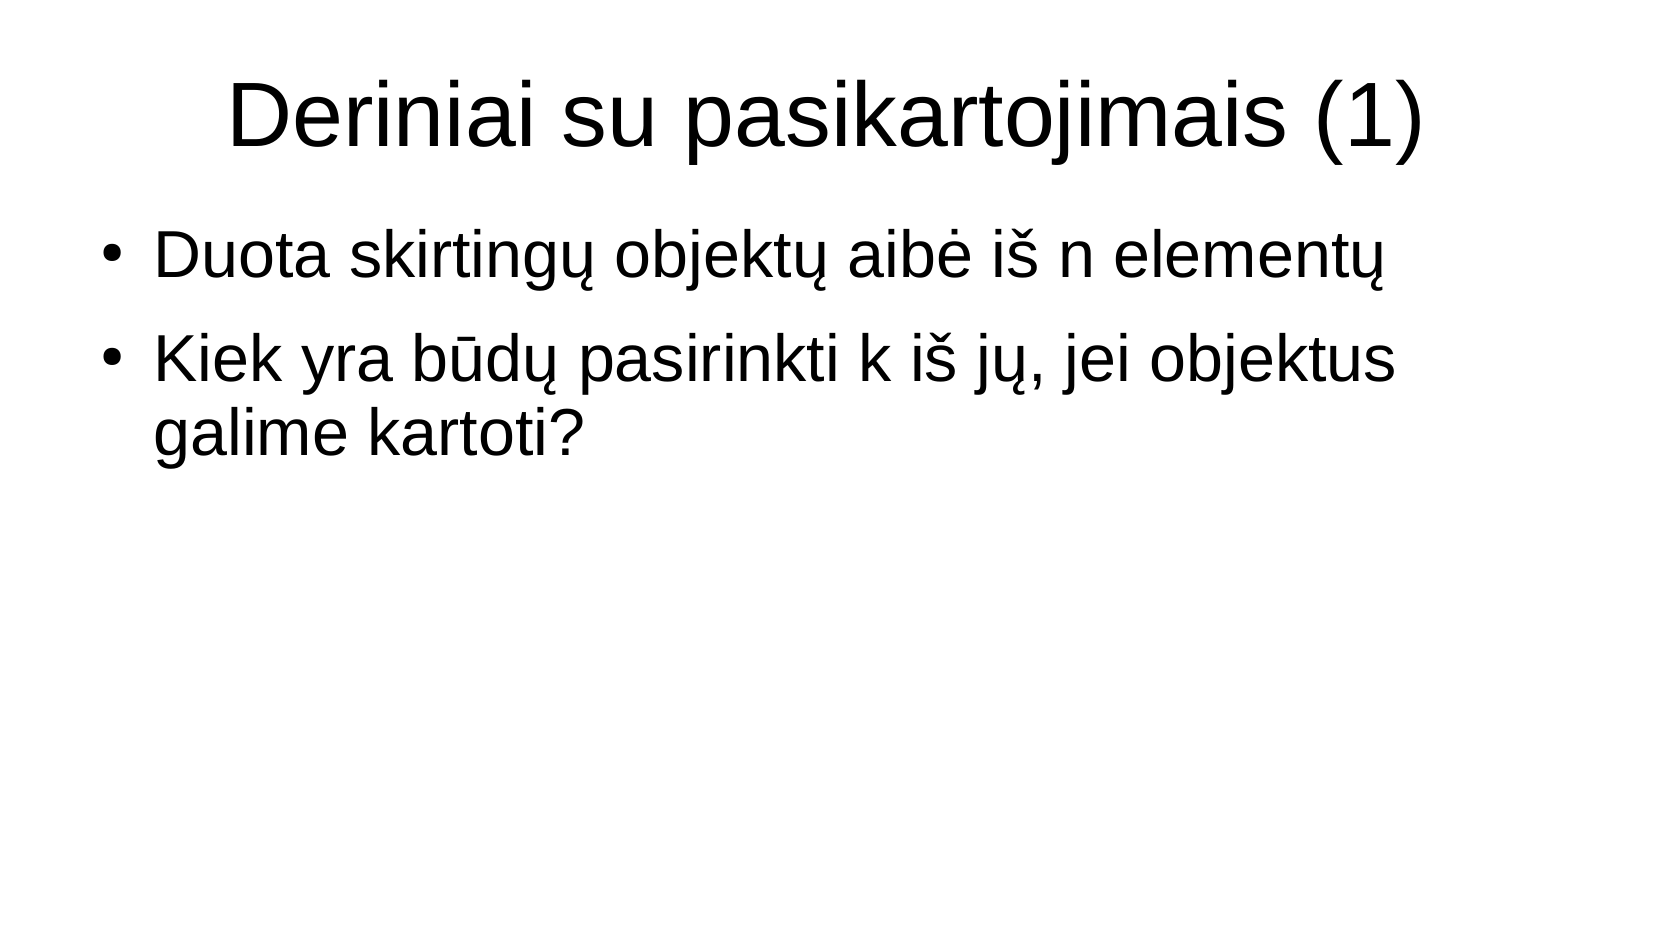

# Deriniai su pasikartojimais (1)
Duota skirtingų objektų aibė iš n elementų
Kiek yra būdų pasirinkti k iš jų, jei objektus galime kartoti?